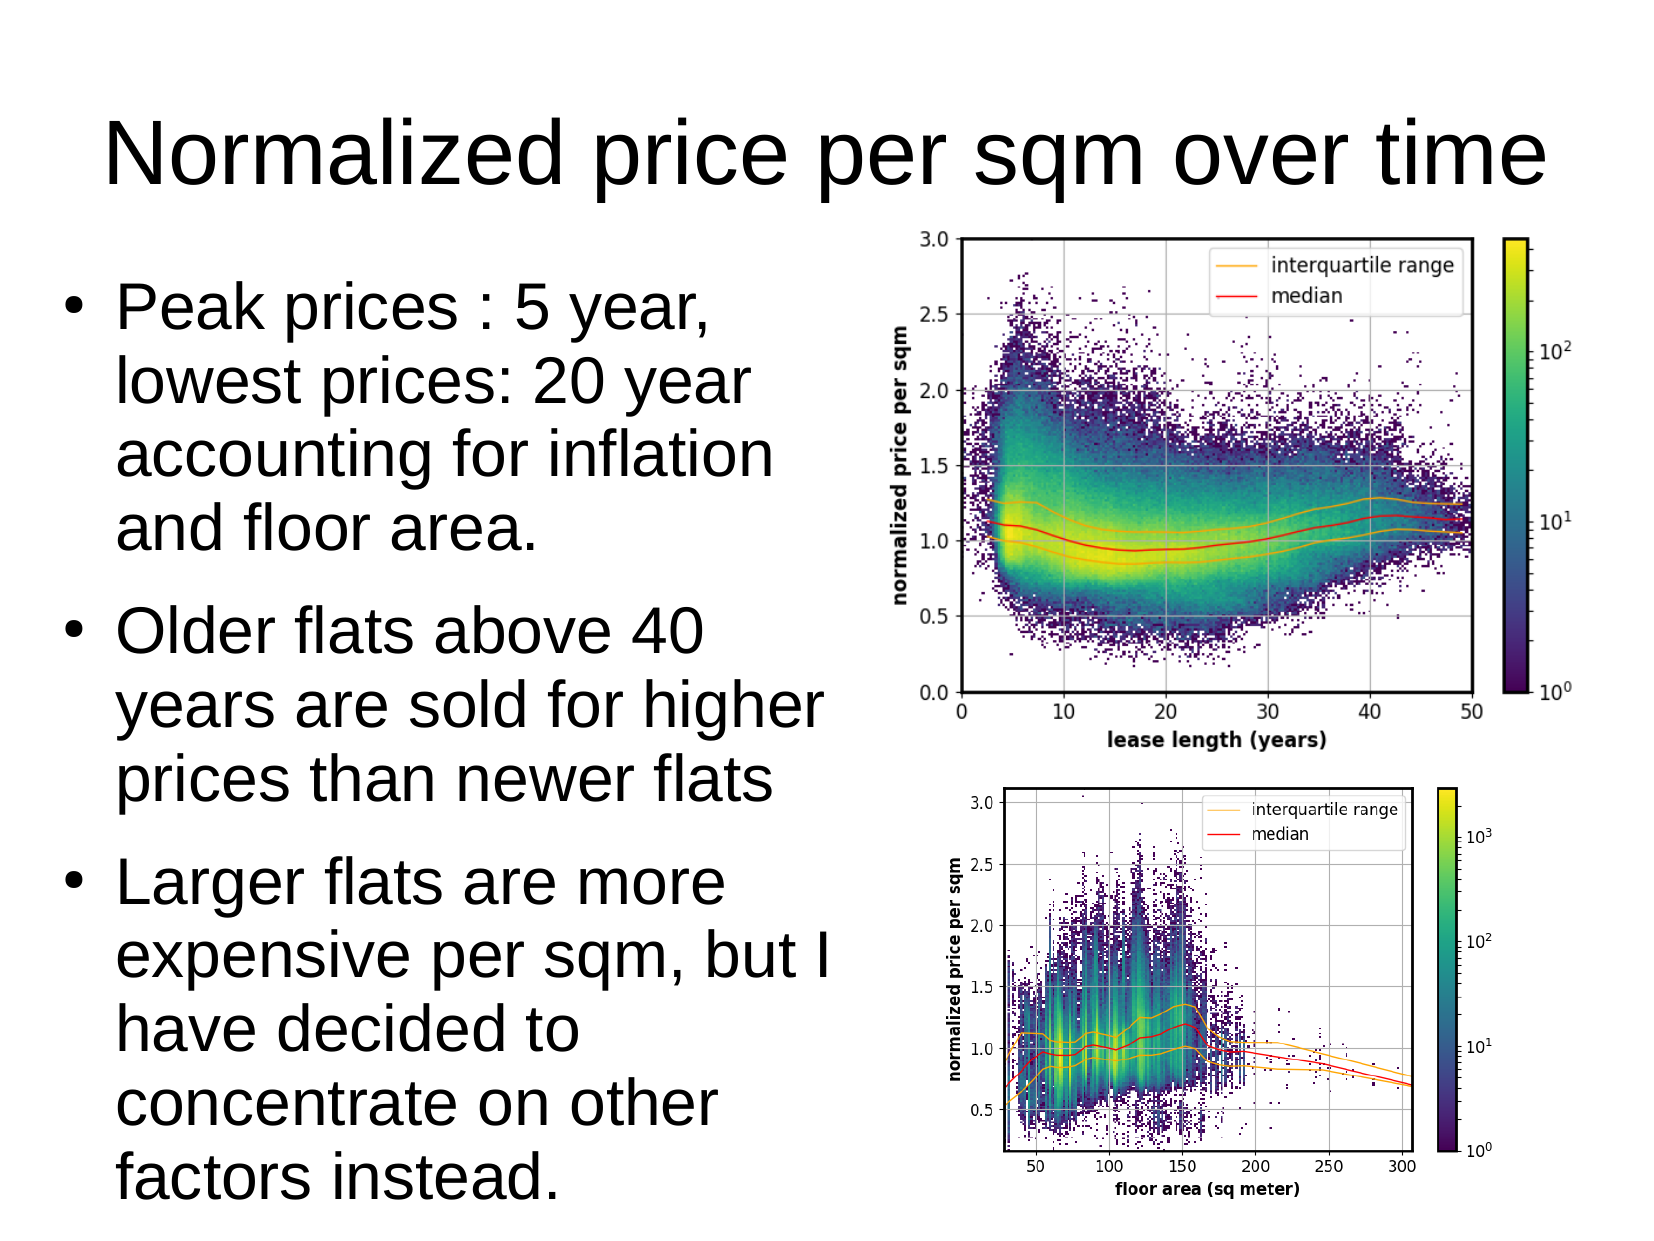

# Normalized price per sqm over time
Peak prices : 5 year, lowest prices: 20 year accounting for inflation and floor area.
Older flats above 40 years are sold for higher prices than newer flats
Larger flats are more expensive per sqm, but I have decided to concentrate on other factors instead.